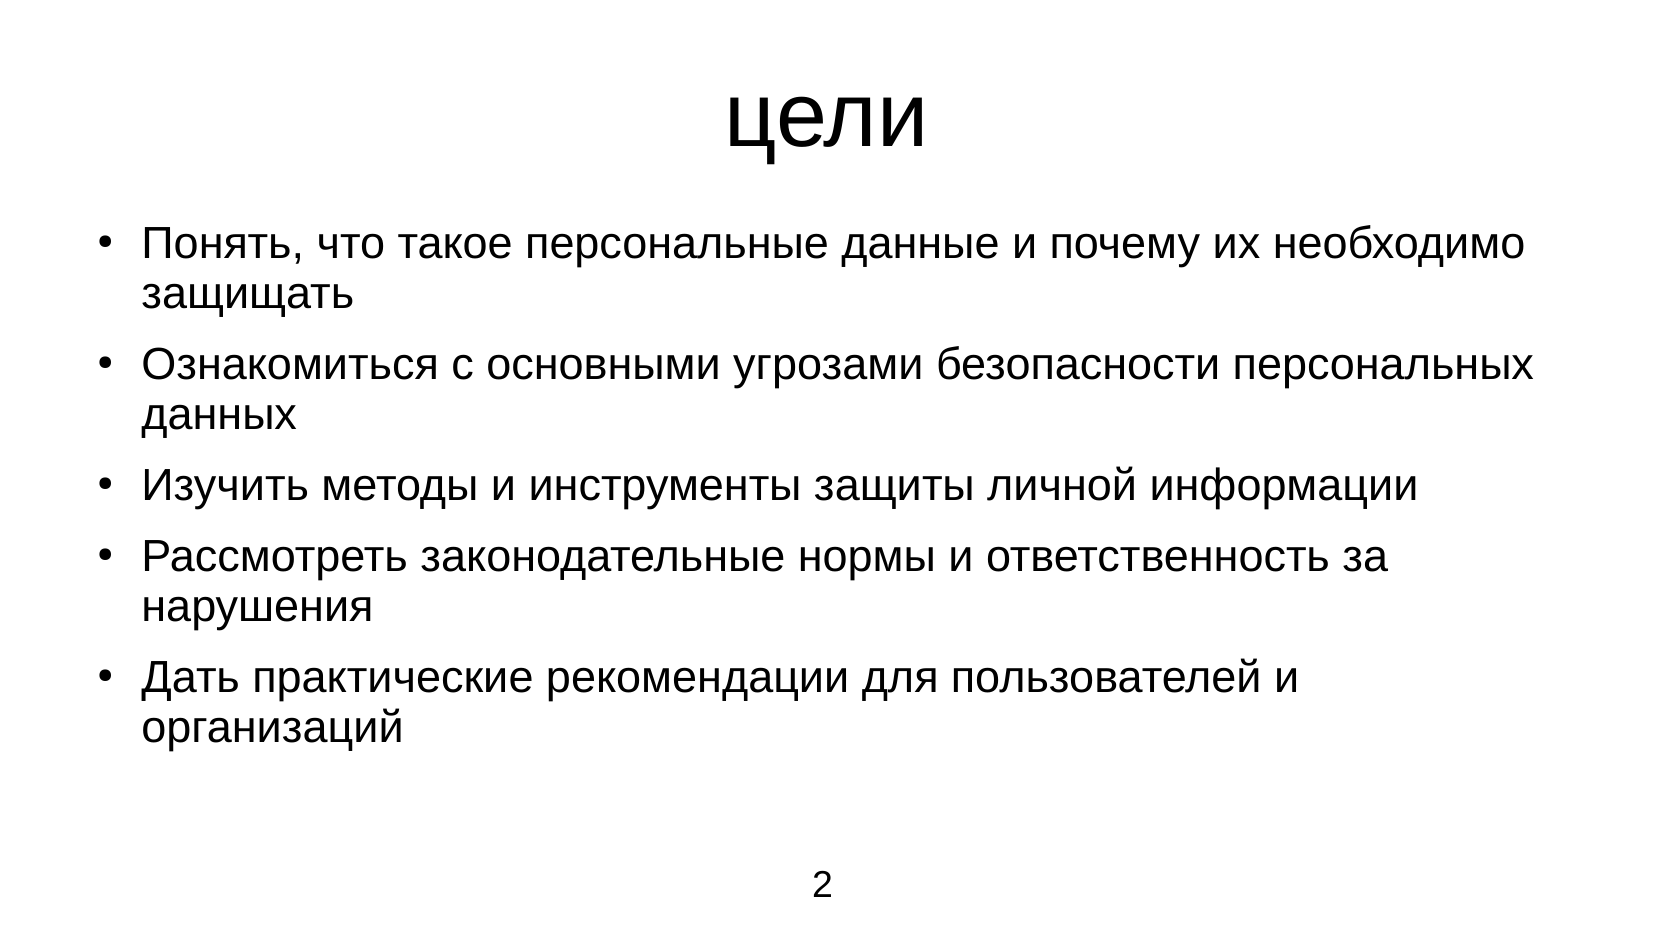

# цели
Понять, что такое персональные данные и почему их необходимо защищать
Ознакомиться с основными угрозами безопасности персональных данных
Изучить методы и инструменты защиты личной информации
Рассмотреть законодательные нормы и ответственность за нарушения
Дать практические рекомендации для пользователей и организаций
2